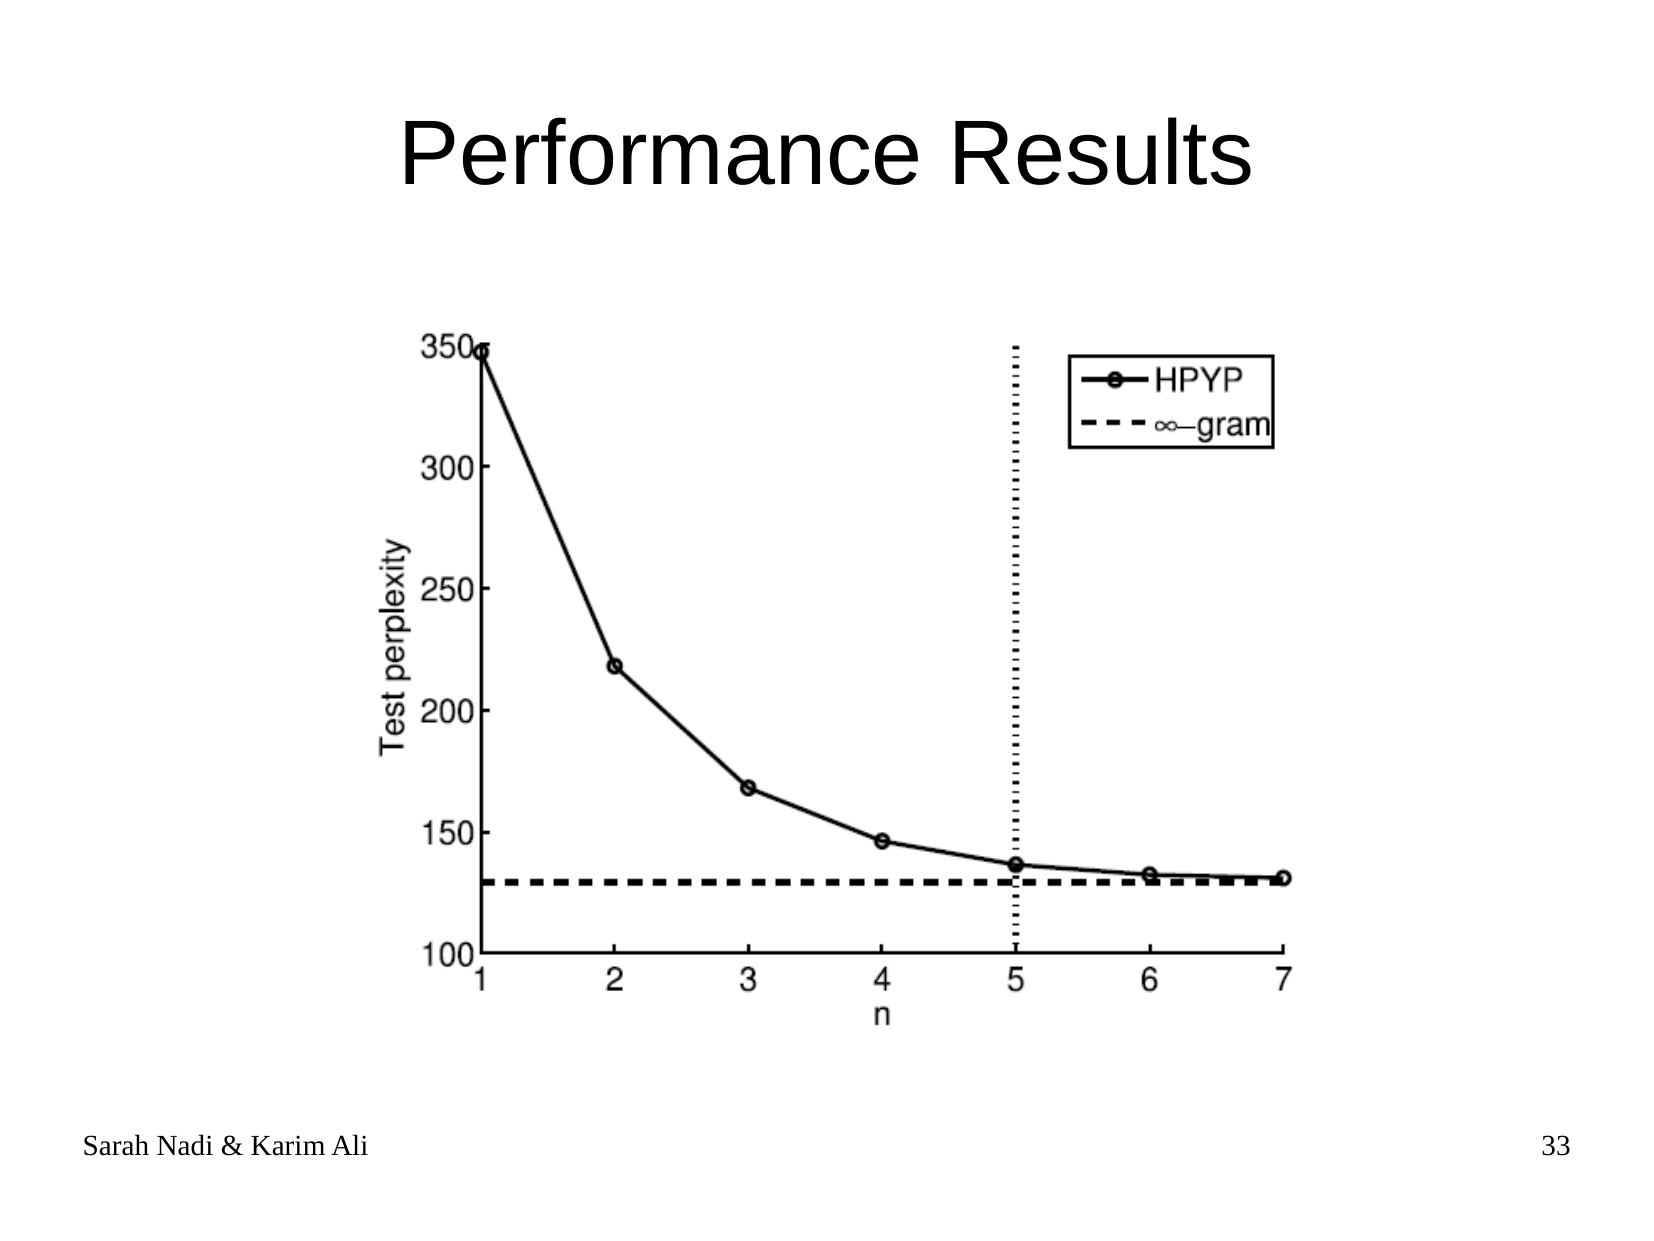

# Performance Results
Sarah Nadi & Karim Ali
33